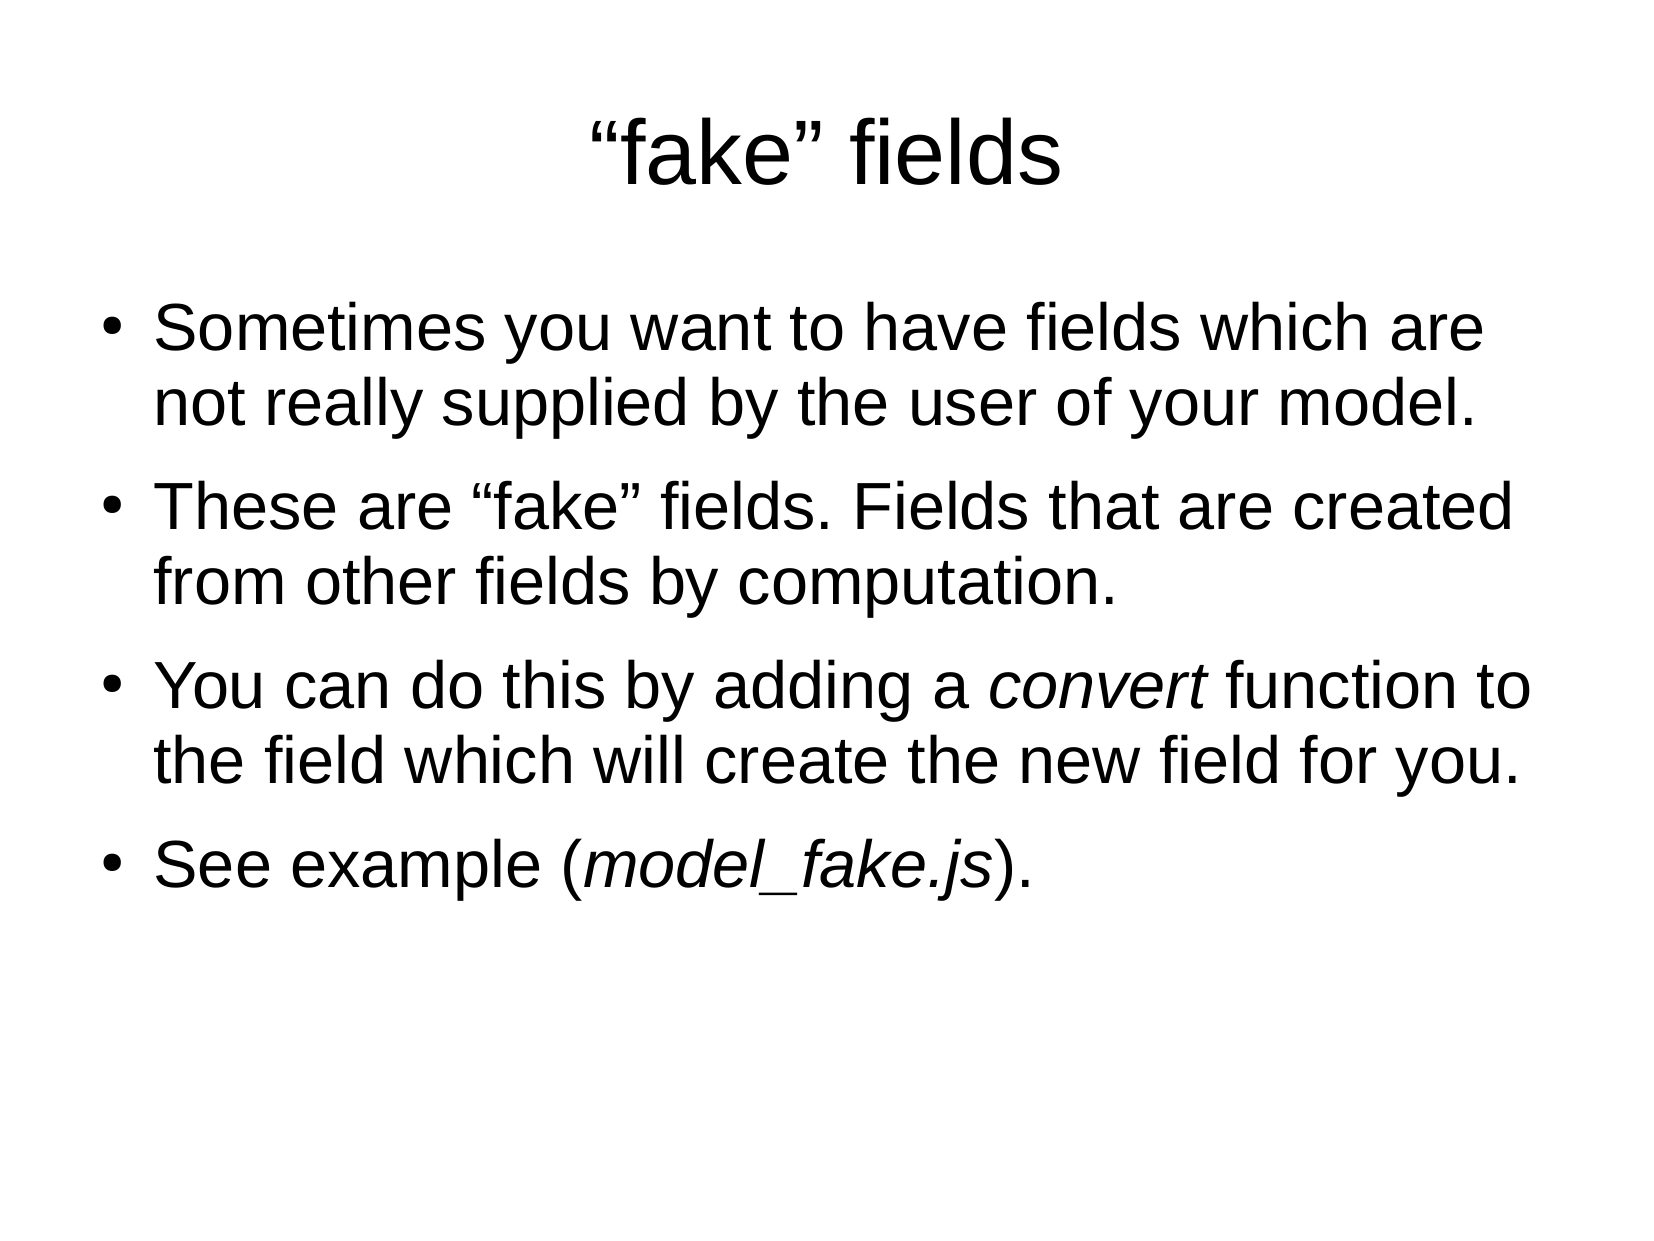

# “fake” fields
Sometimes you want to have fields which are not really supplied by the user of your model.
These are “fake” fields. Fields that are created from other fields by computation.
You can do this by adding a convert function to the field which will create the new field for you.
See example (model_fake.js).